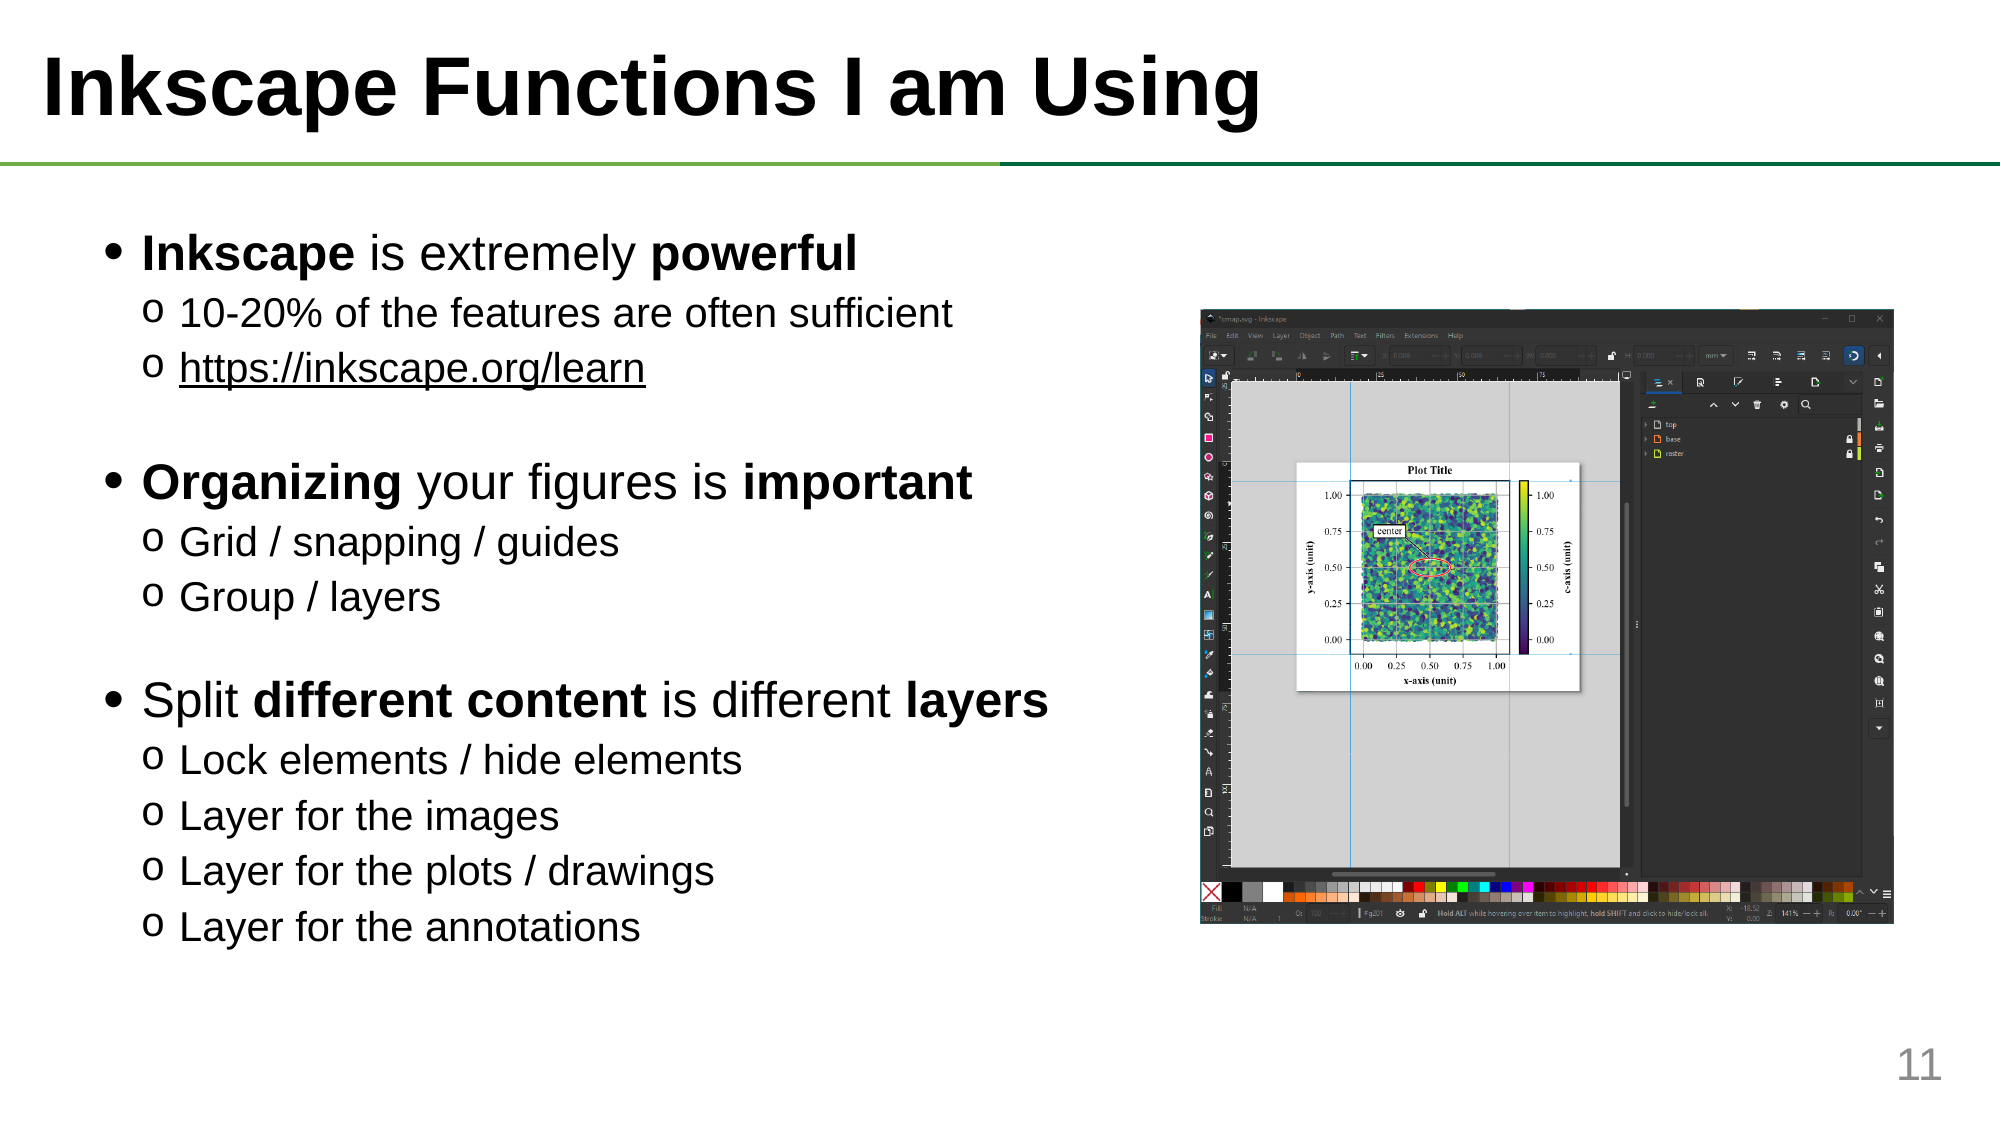

# Inkscape Functions I am Using
Inkscape is extremely powerful
10-20% of the features are often sufficient
https://inkscape.org/learn
Organizing your figures is important
Grid / snapping / guides
Group / layers
Split different content is different layers
Lock elements / hide elements
Layer for the images
Layer for the plots / drawings
Layer for the annotations
11